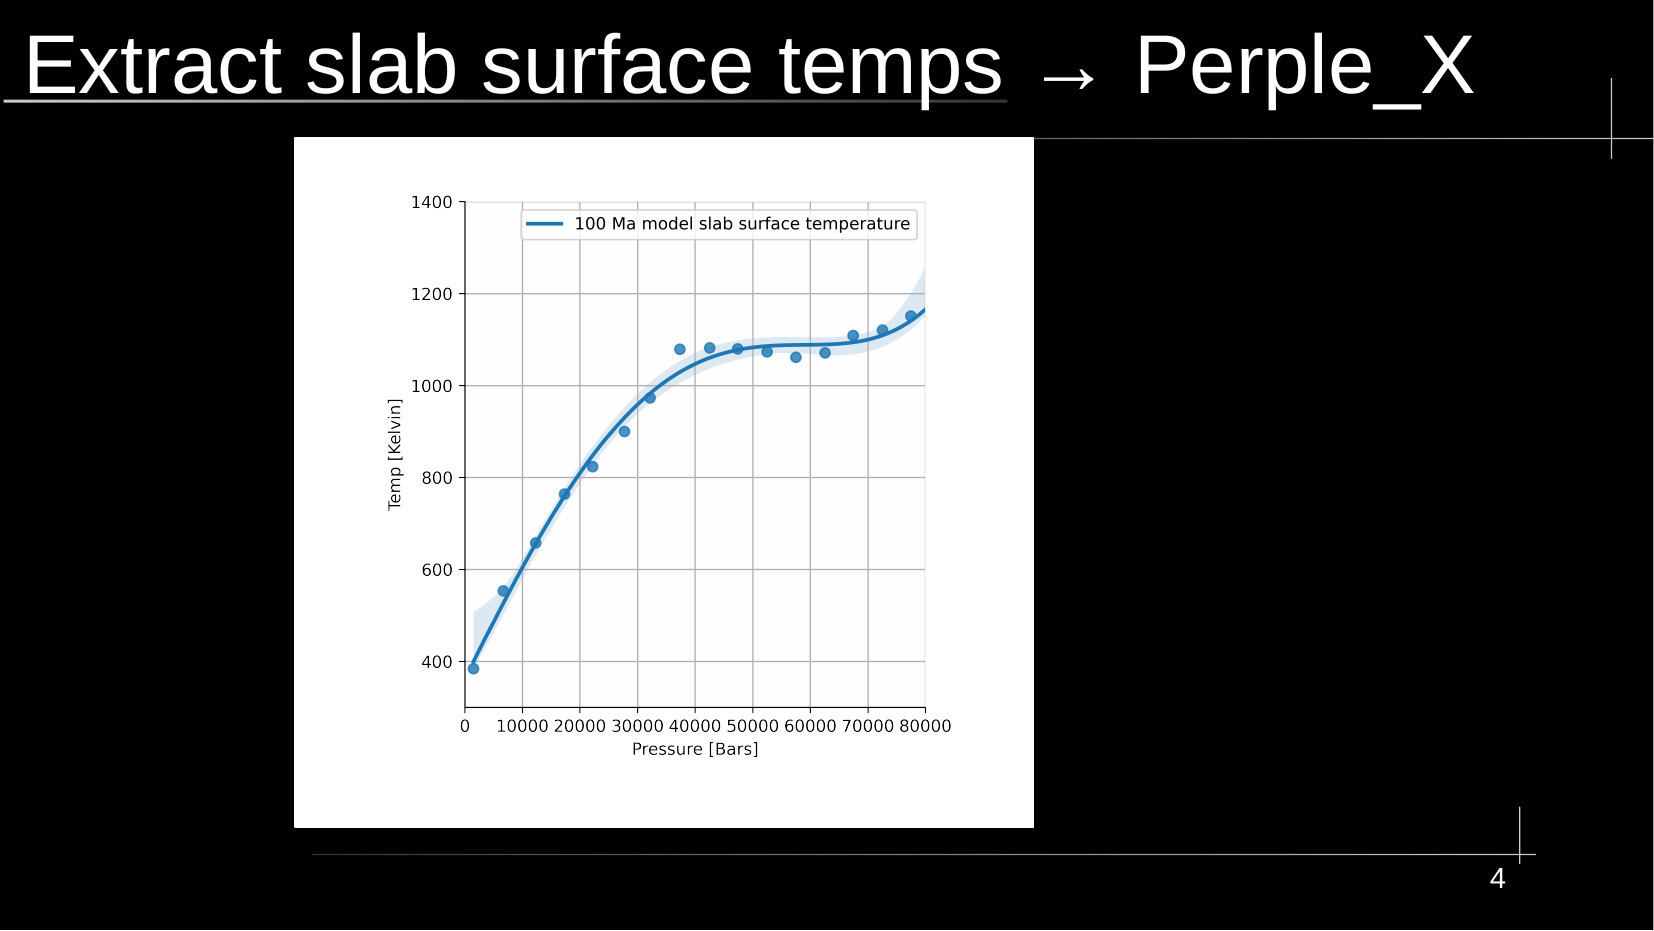

# Extract slab surface temps → Perple_X
4